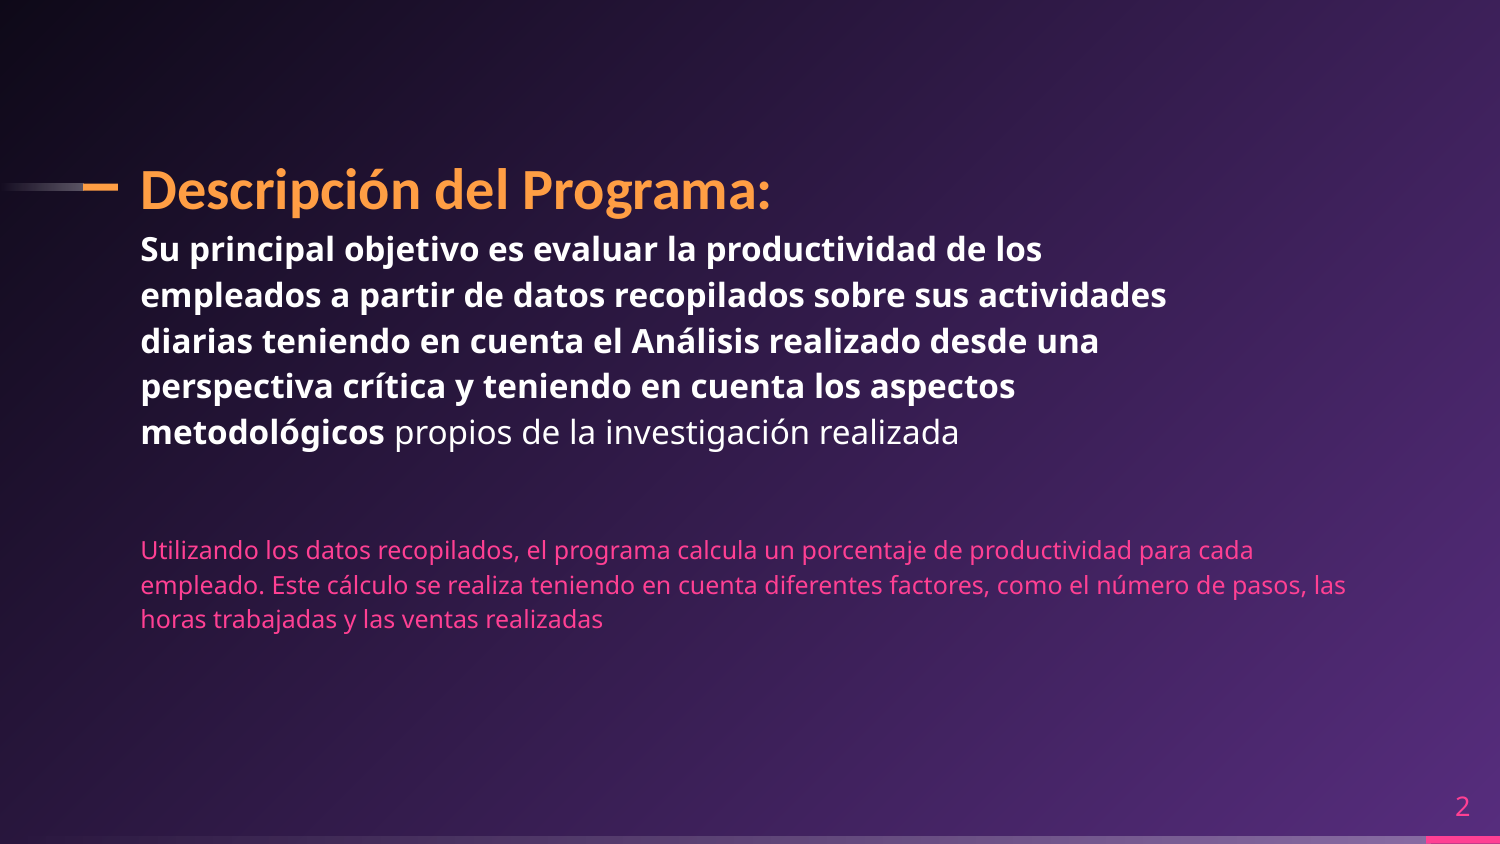

# Descripción del Programa:
Su principal objetivo es evaluar la productividad de los empleados a partir de datos recopilados sobre sus actividades diarias teniendo en cuenta el Análisis realizado desde una perspectiva crítica y teniendo en cuenta los aspectos metodológicos propios de la investigación realizada
Utilizando los datos recopilados, el programa calcula un porcentaje de productividad para cada empleado. Este cálculo se realiza teniendo en cuenta diferentes factores, como el número de pasos, las horas trabajadas y las ventas realizadas